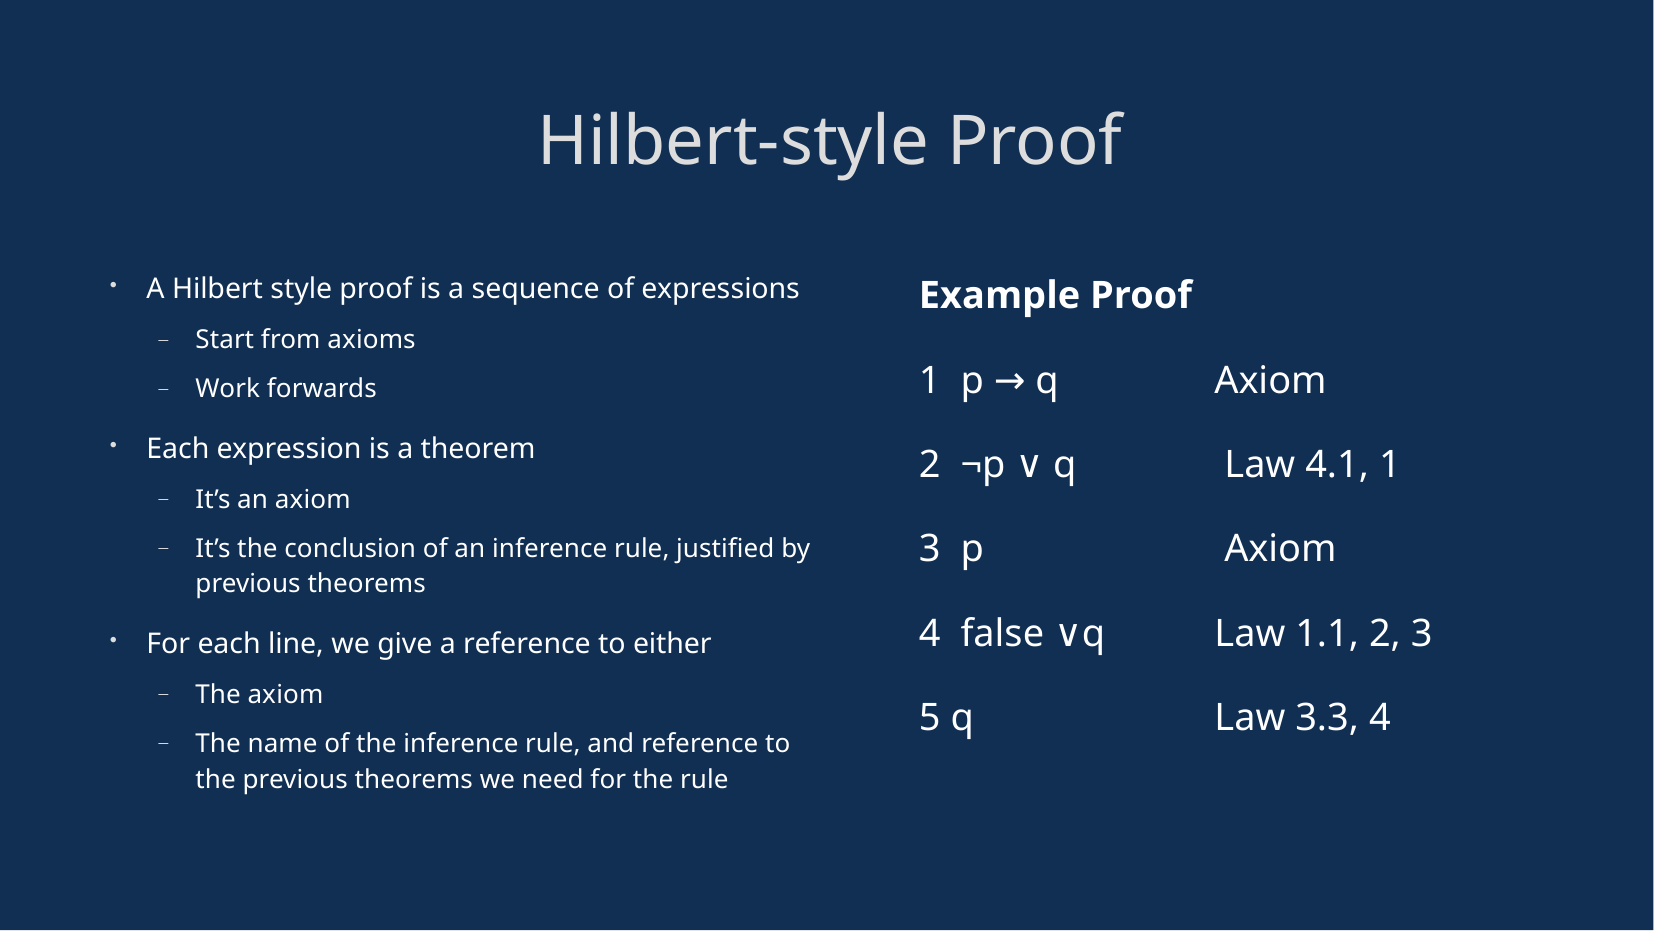

# Hilbert-style Proof
A Hilbert style proof is a sequence of expressions
Start from axioms
Work forwards
Each expression is a theorem
It’s an axiom
It’s the conclusion of an inference rule, justified by previous theorems
For each line, we give a reference to either
The axiom
The name of the inference rule, and reference to the previous theorems we need for the rule
Example Proof
1 p → q			Axiom
2 ¬p ∨ q 		 Law 4.1, 1
3 p				 Axiom
4 false ∨q 		Law 1.1, 2, 3
5 q				Law 3.3, 4